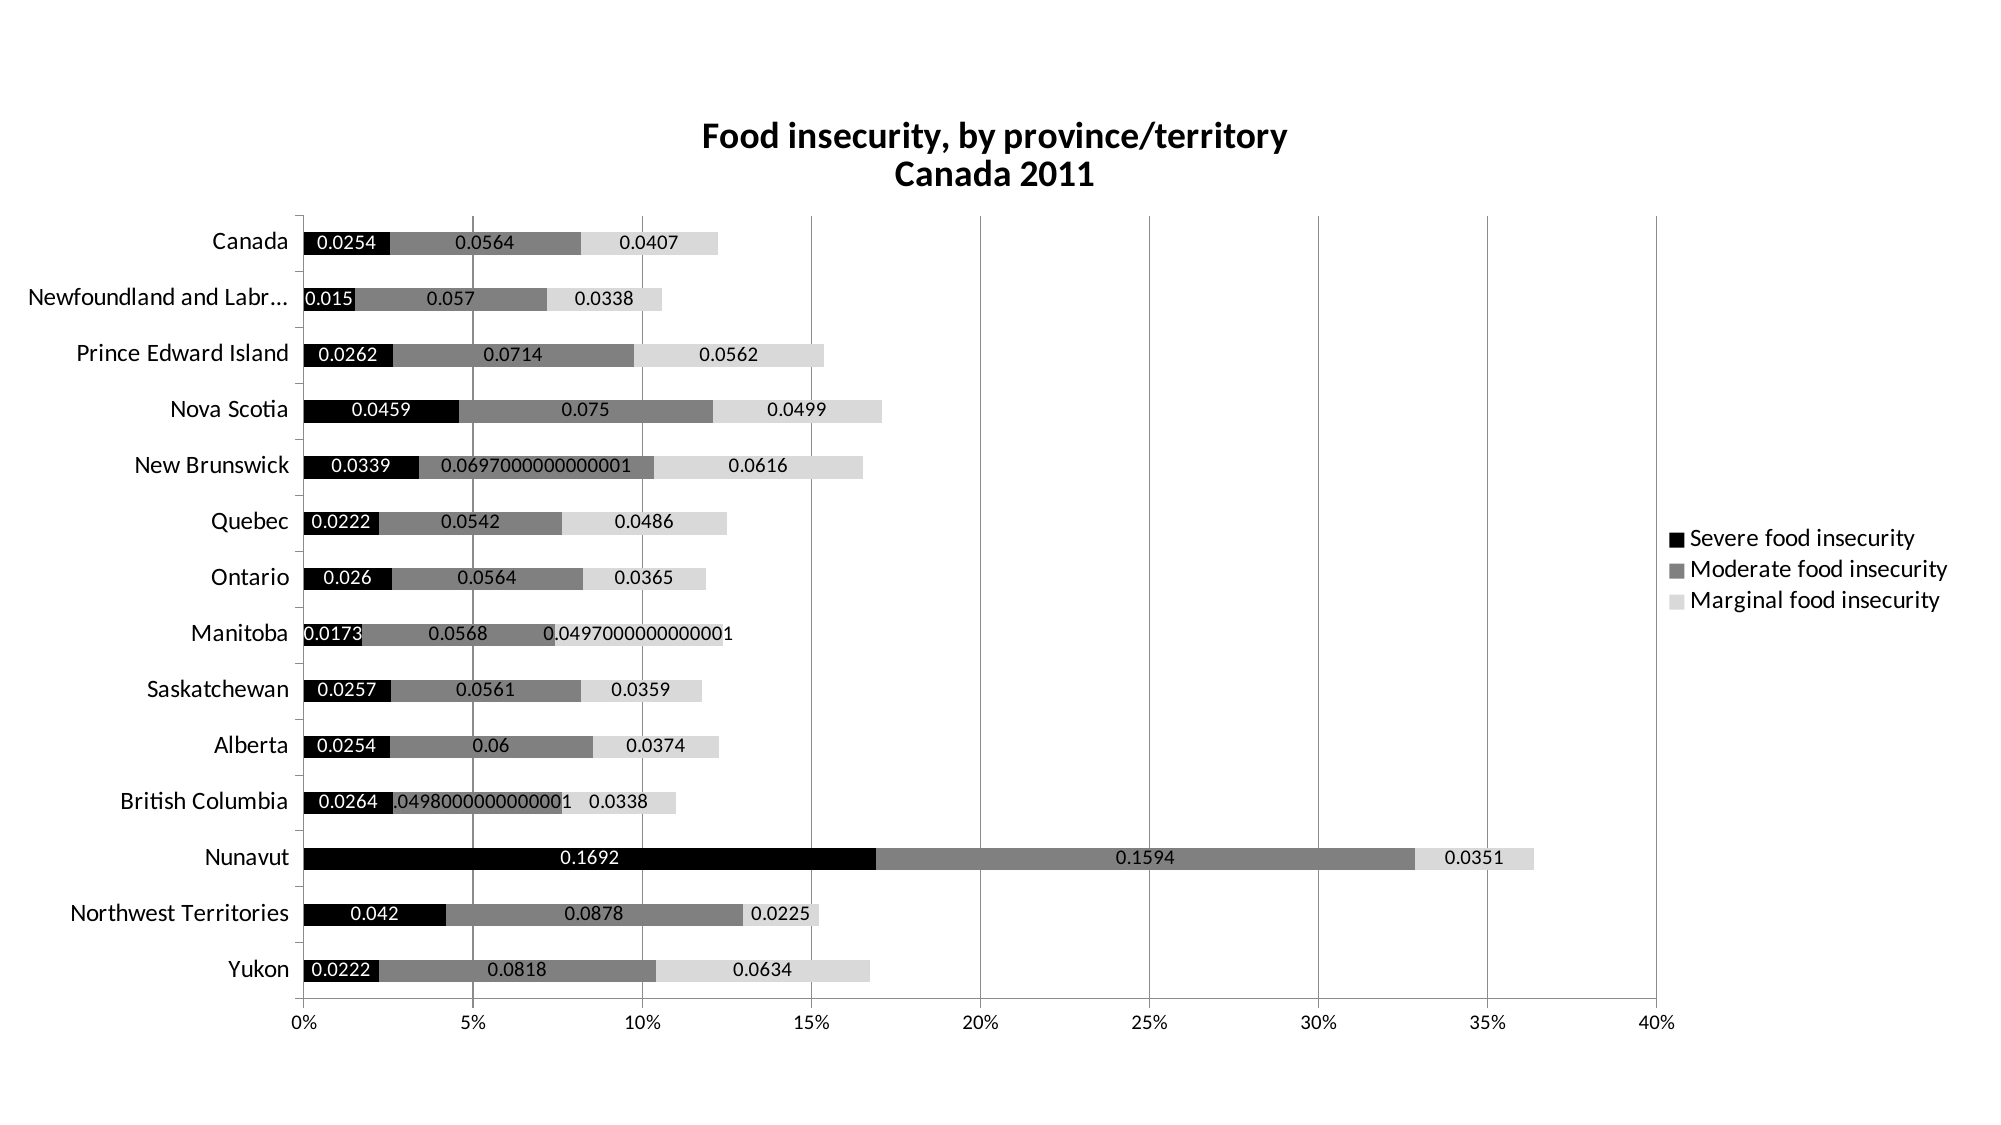

### Chart: Food insecurity, by province/territory
Canada 2011
| Category | Severe food insecurity | Moderate food insecurity | Marginal food insecurity |
|---|---|---|---|
| Yukon | 0.0222 | 0.0818 | 0.0634 |
| Northwest Territories | 0.042 | 0.0878 | 0.0225 |
| Nunavut | 0.1692 | 0.1594 | 0.0351 |
| British Columbia | 0.0264 | 0.0498000000000001 | 0.0338 |
| Alberta | 0.0254 | 0.06 | 0.0374 |
| Saskatchewan | 0.0257 | 0.0561 | 0.0359 |
| Manitoba | 0.0173 | 0.0568 | 0.0497000000000001 |
| Ontario | 0.026 | 0.0564 | 0.0365 |
| Quebec | 0.0222 | 0.0542 | 0.0486 |
| New Brunswick | 0.0339 | 0.0697000000000001 | 0.0616 |
| Nova Scotia | 0.0459 | 0.075 | 0.0499 |
| Prince Edward Island | 0.0262 | 0.0714 | 0.0562 |
| Newfoundland and Labrador | 0.015 | 0.057 | 0.0338 |
| Canada | 0.0254 | 0.0564 | 0.0407 |